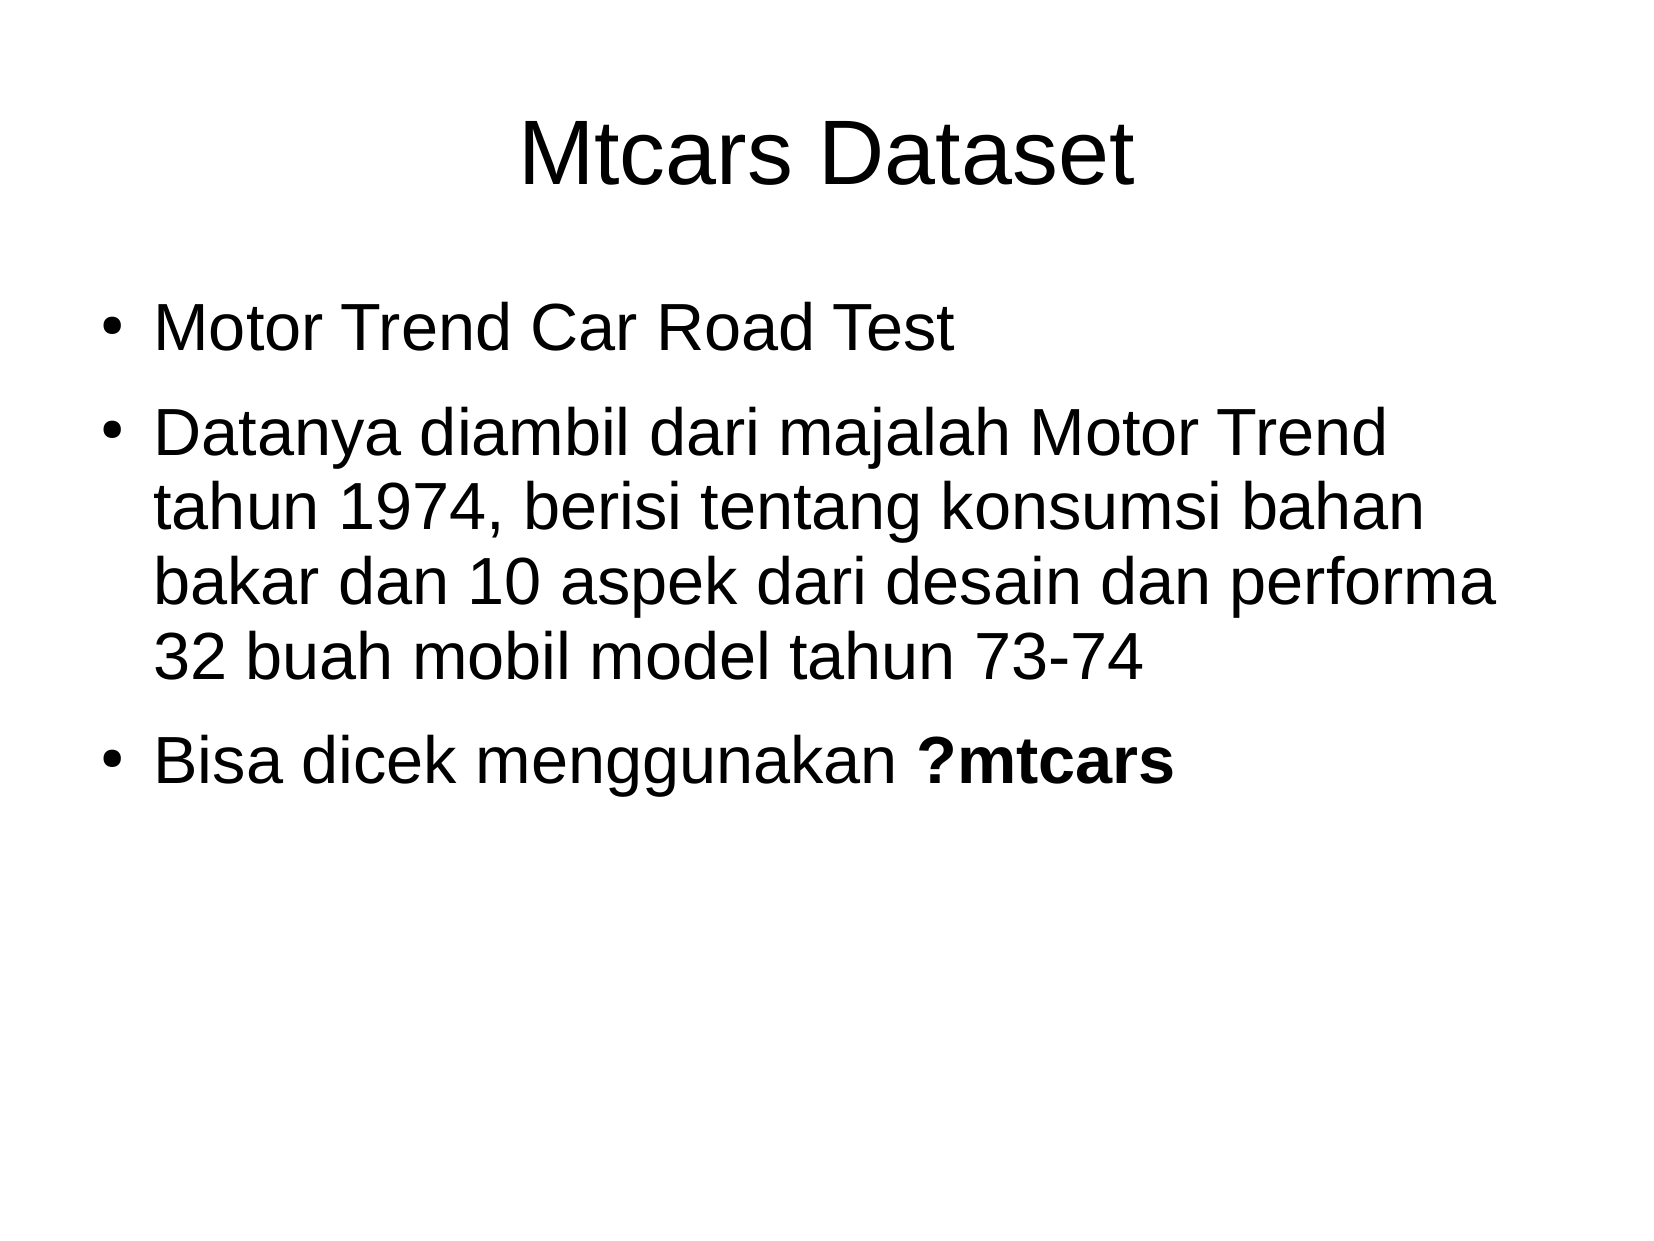

# Mtcars Dataset
Motor Trend Car Road Test
Datanya diambil dari majalah Motor Trend tahun 1974, berisi tentang konsumsi bahan bakar dan 10 aspek dari desain dan performa 32 buah mobil model tahun 73-74
Bisa dicek menggunakan ?mtcars